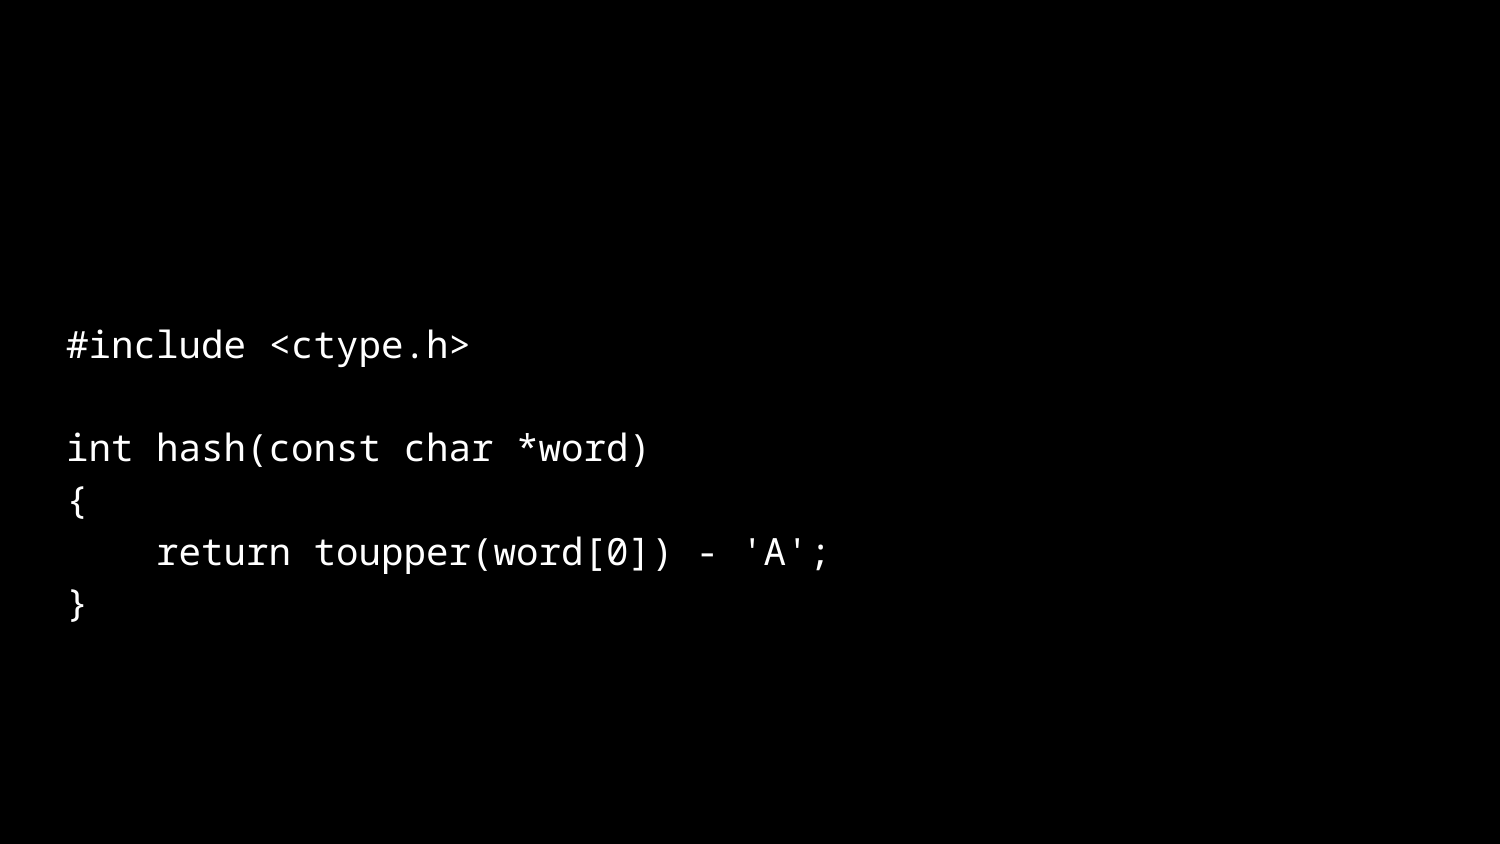

# #include <ctype.h>
int hash(const char *word)
{
 return toupper(word[0]) - 'A';
}